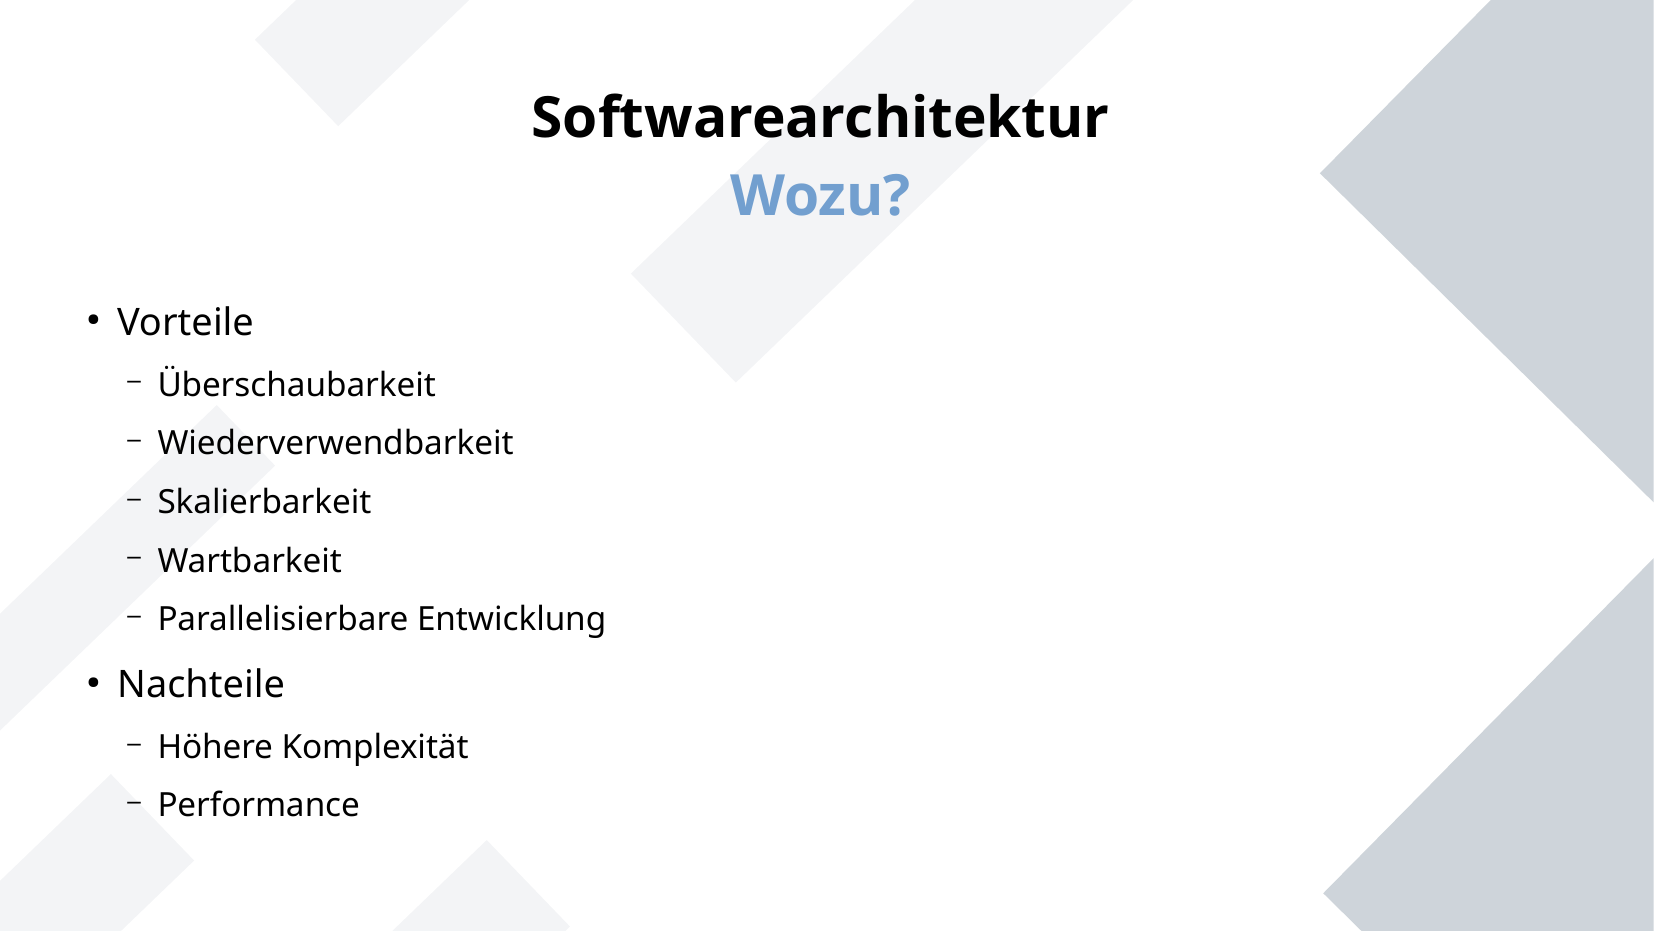

# Softwarearchitektur Wozu?
Vorteile
Überschaubarkeit
Wiederverwendbarkeit
Skalierbarkeit
Wartbarkeit
Parallelisierbare Entwicklung
Nachteile
Höhere Komplexität
Performance